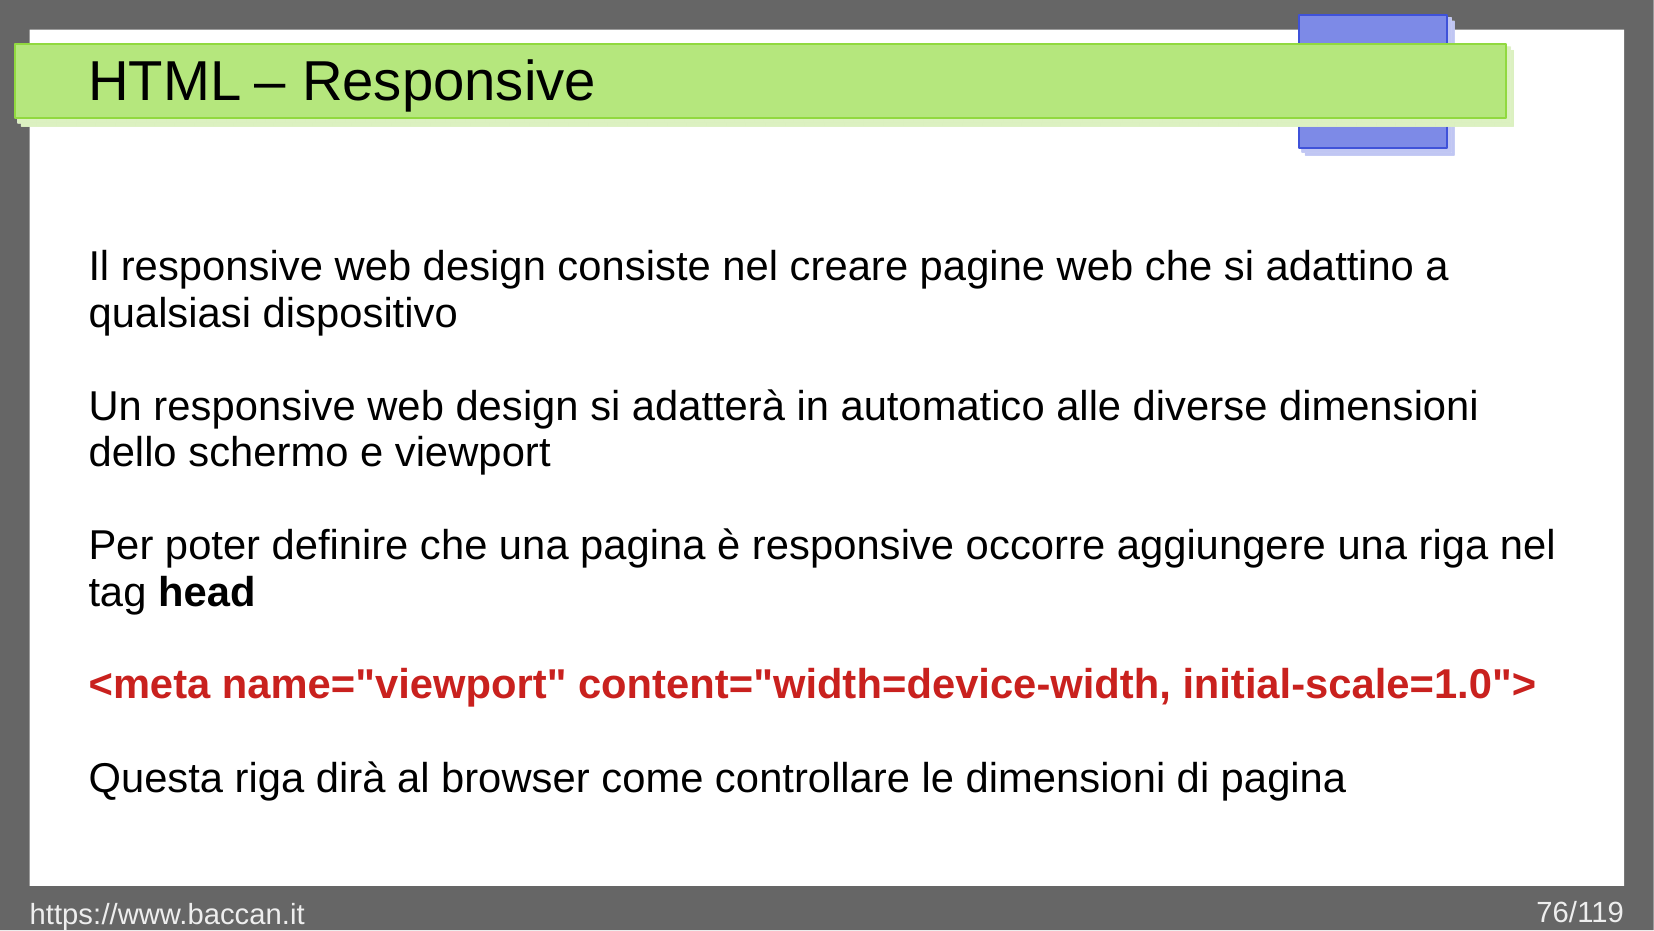

# HTML – Responsive
Il responsive web design consiste nel creare pagine web che si adattino a qualsiasi dispositivo
Un responsive web design si adatterà in automatico alle diverse dimensioni dello schermo e viewport
Per poter definire che una pagina è responsive occorre aggiungere una riga nel tag head
<meta name="viewport" content="width=device-width, initial-scale=1.0">
Questa riga dirà al browser come controllare le dimensioni di pagina
76
https://www.baccan.it